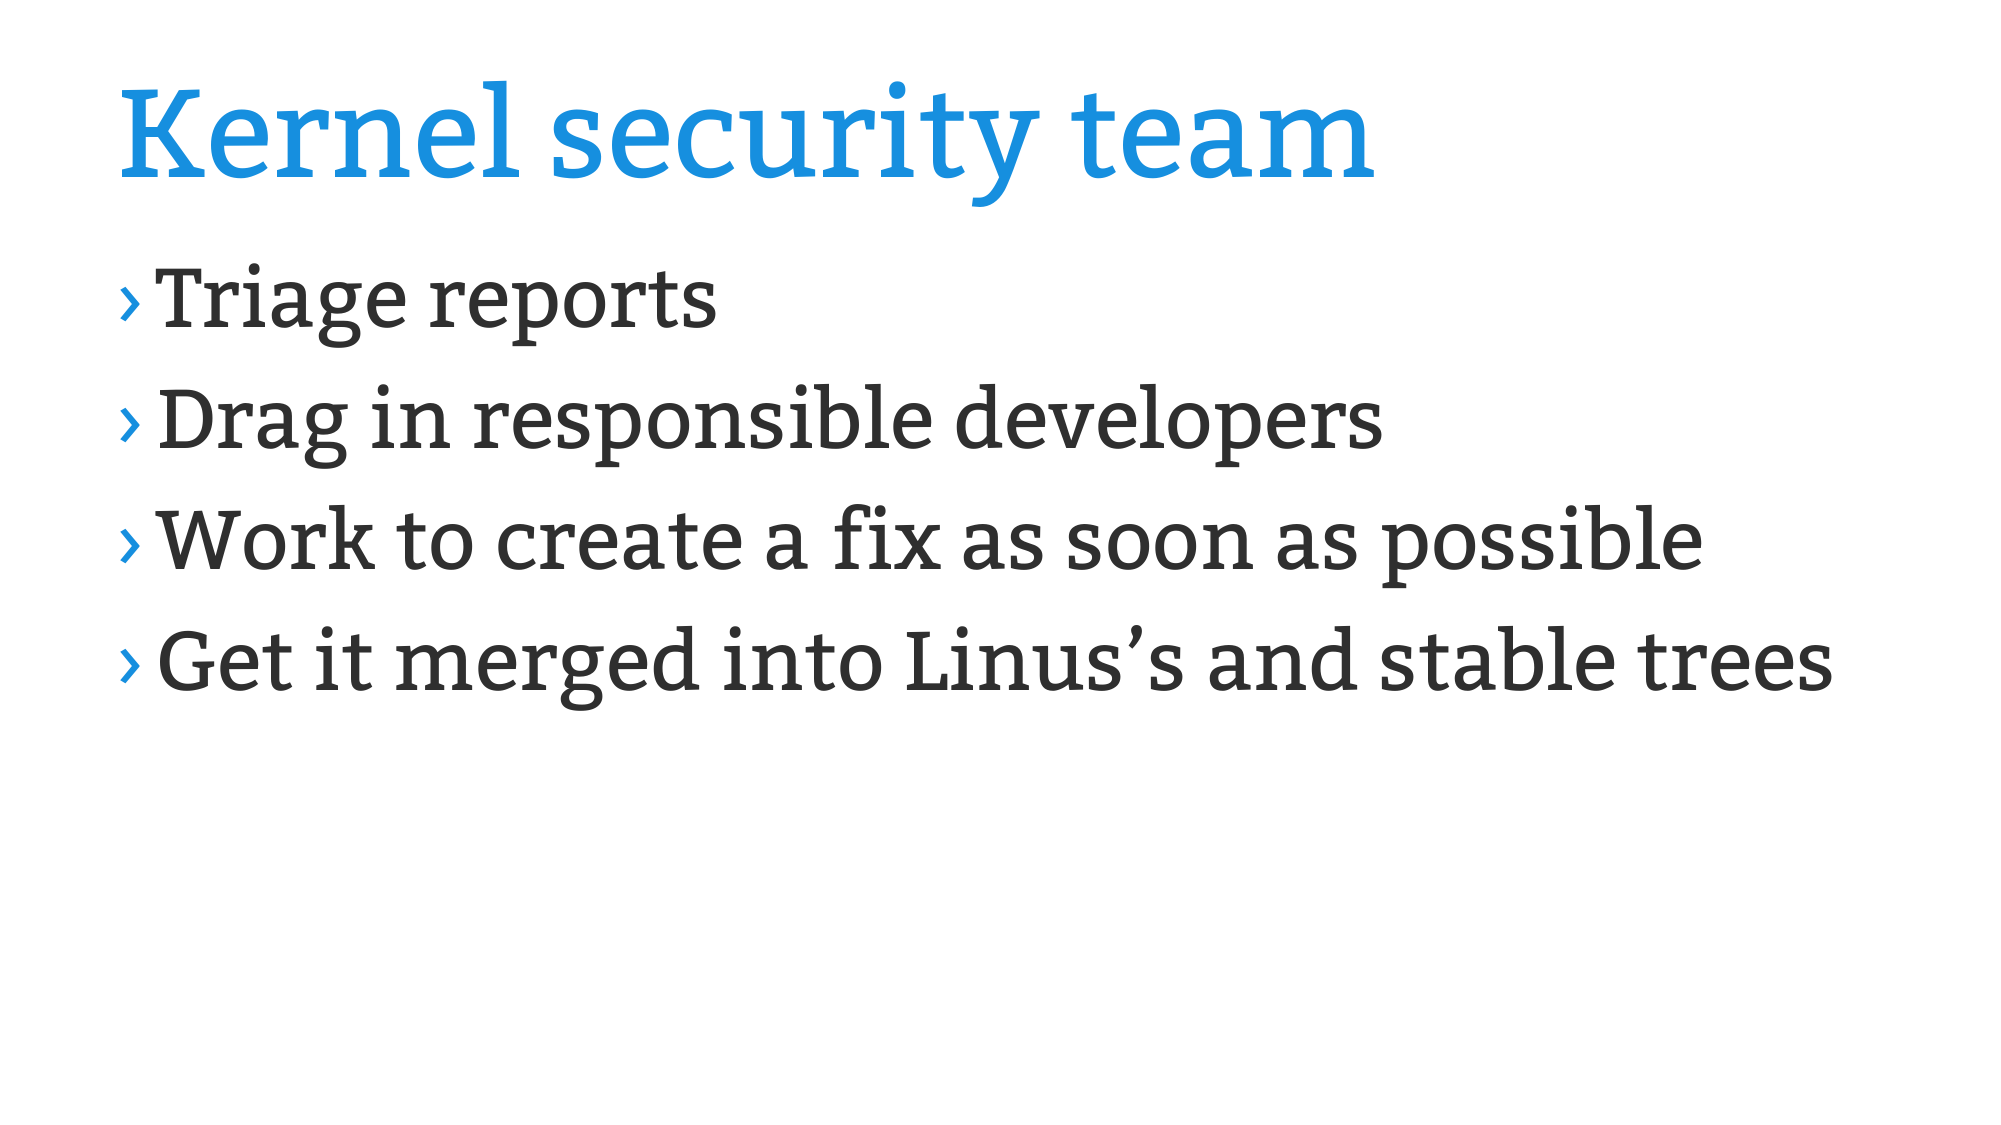

# Kernel security team
Triage reports
Drag in responsible developers
Work to create a fix as soon as possible
Get it merged into Linus’s and stable trees